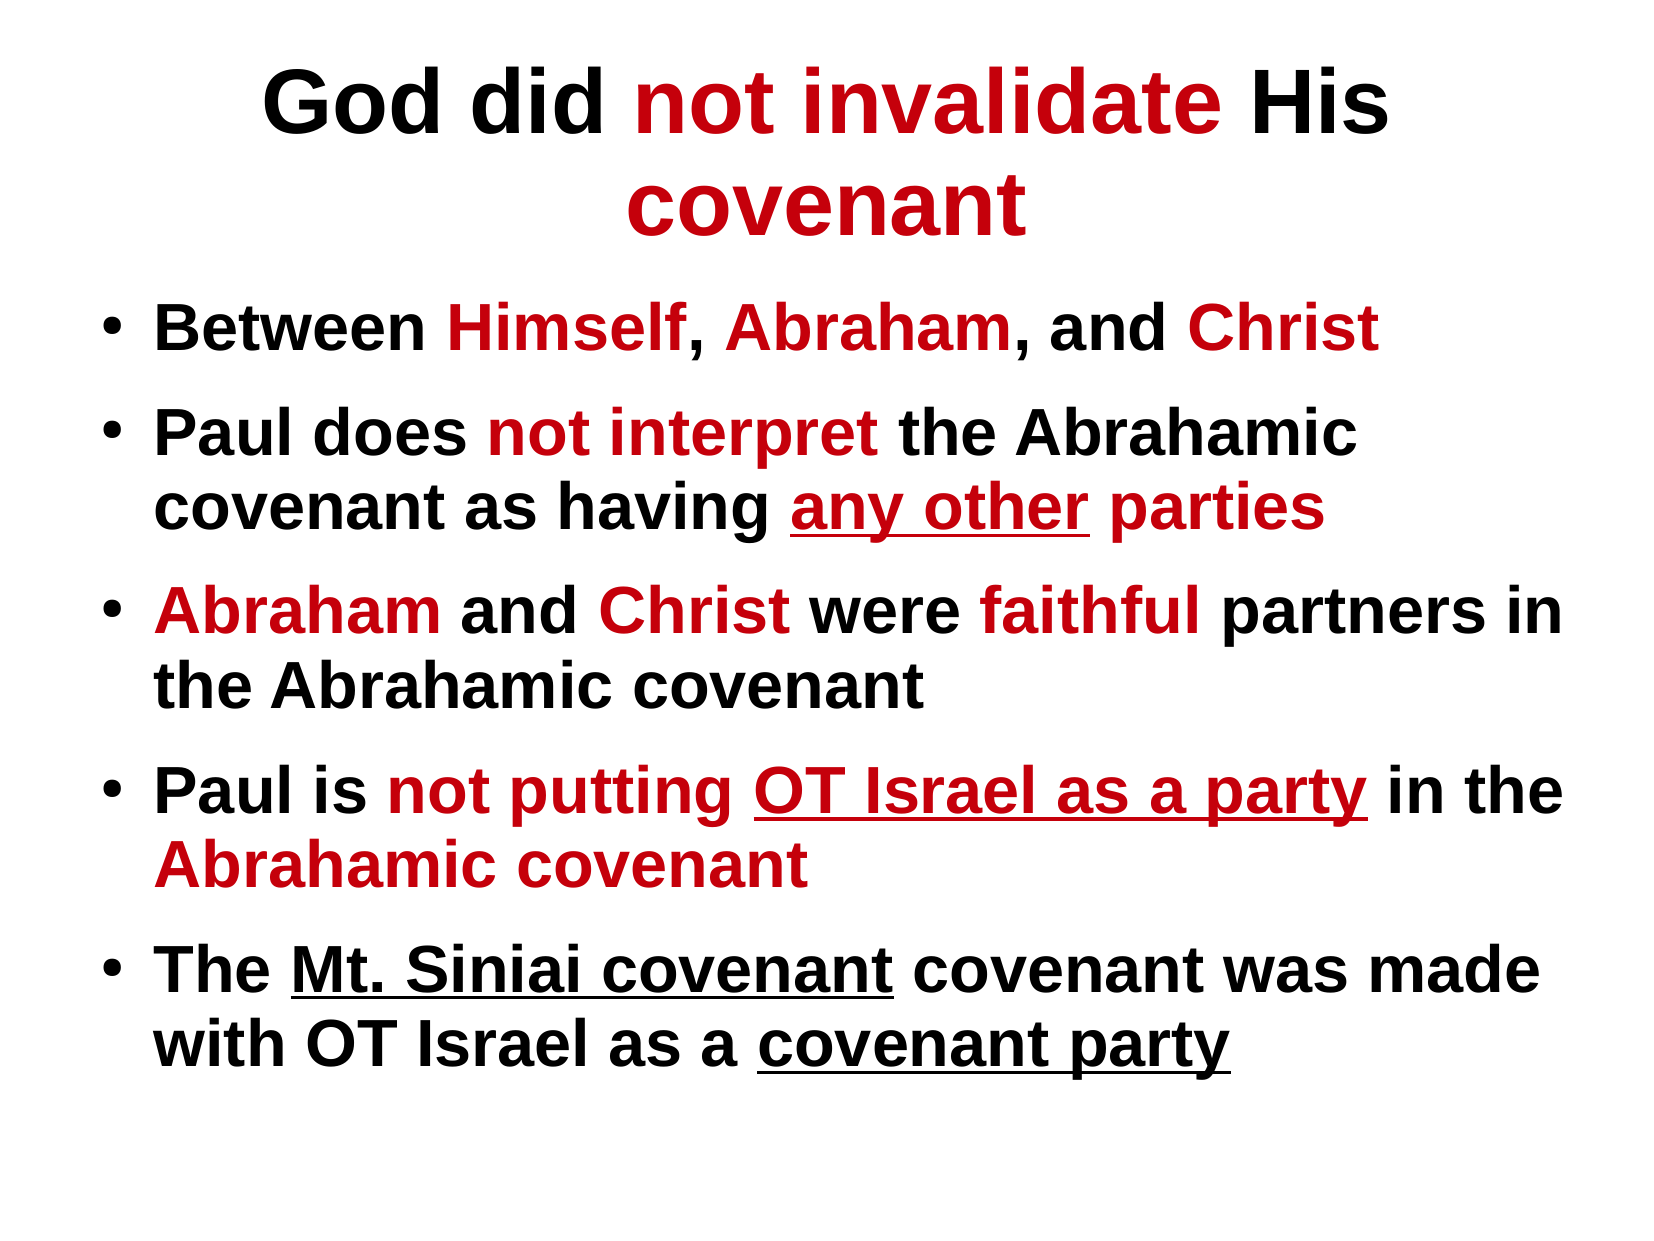

# God did not invalidate His covenant
Between Himself, Abraham, and Christ
Paul does not interpret the Abrahamic covenant as having any other parties
Abraham and Christ were faithful partners in the Abrahamic covenant
Paul is not putting OT Israel as a party in the Abrahamic covenant
The Mt. Siniai covenant covenant was made with OT Israel as a covenant party